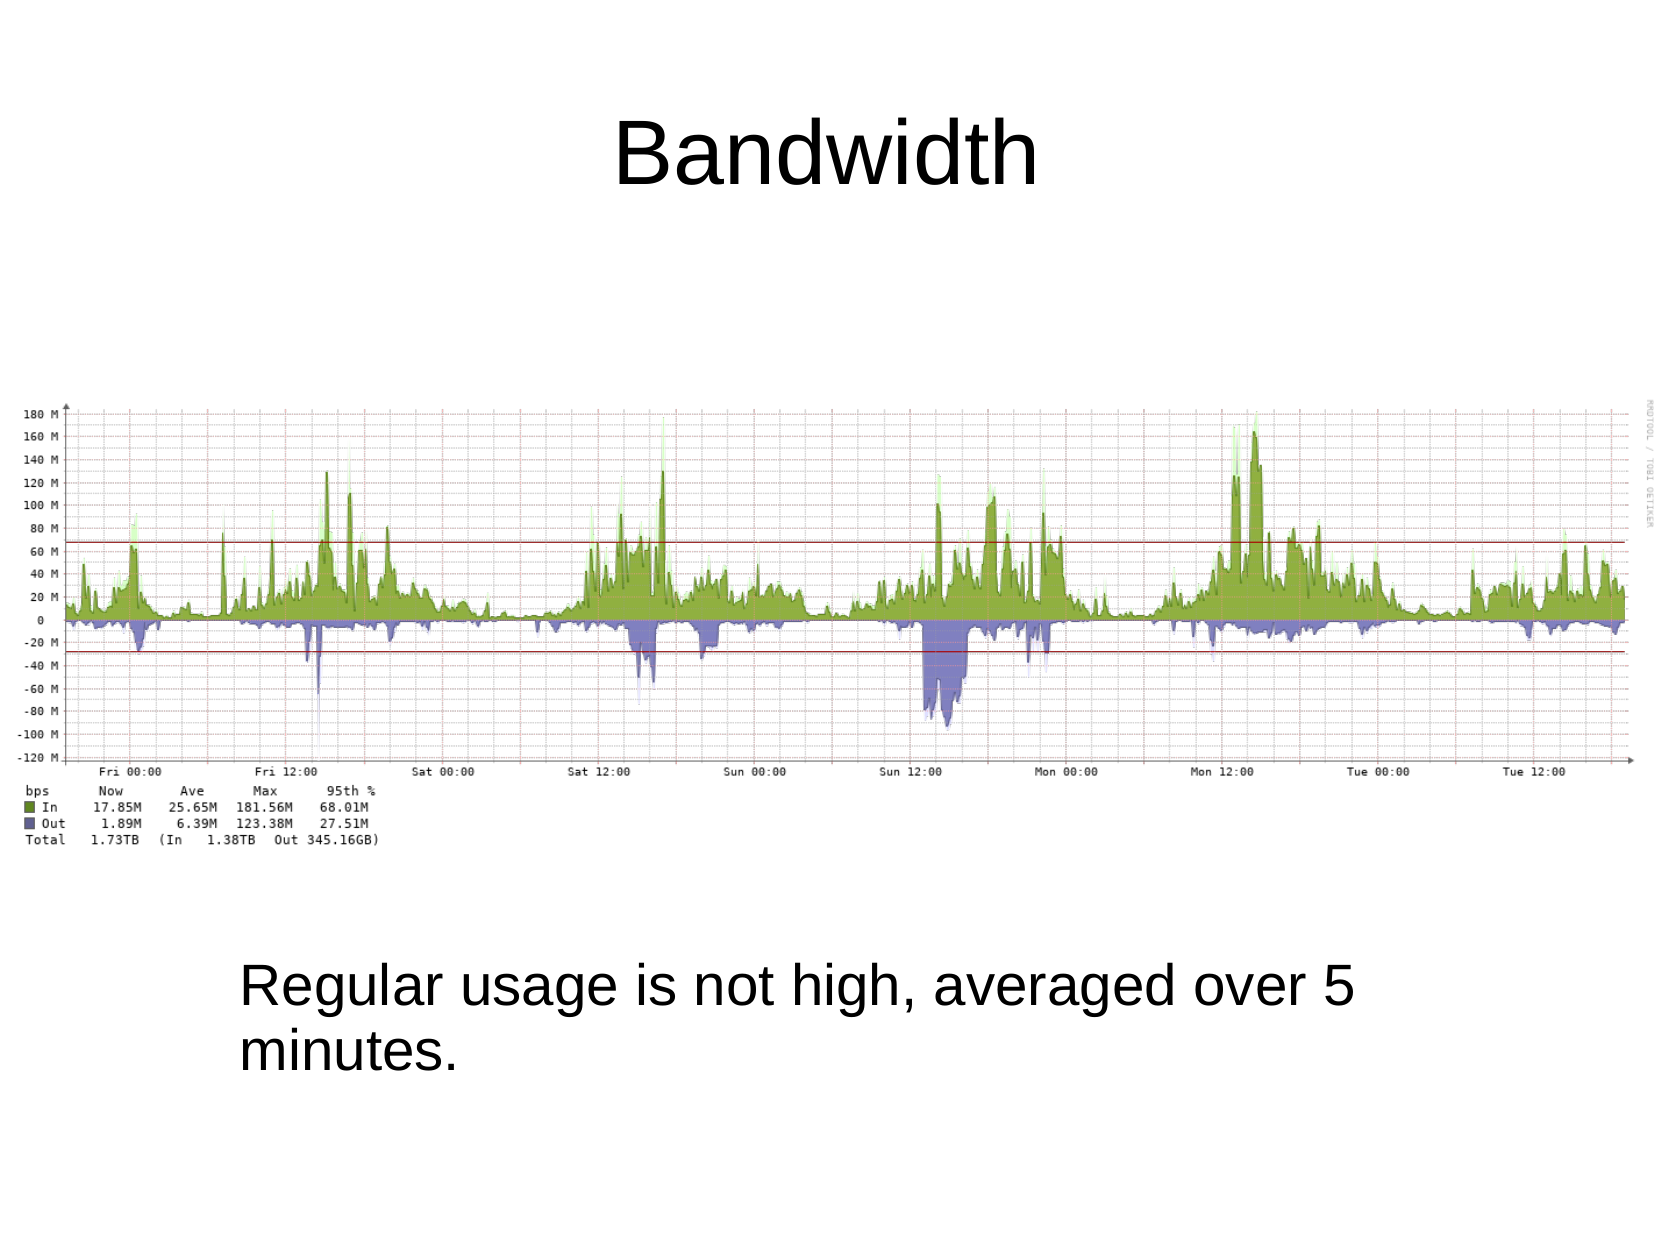

# Bandwidth
Regular usage is not high, averaged over 5 minutes.